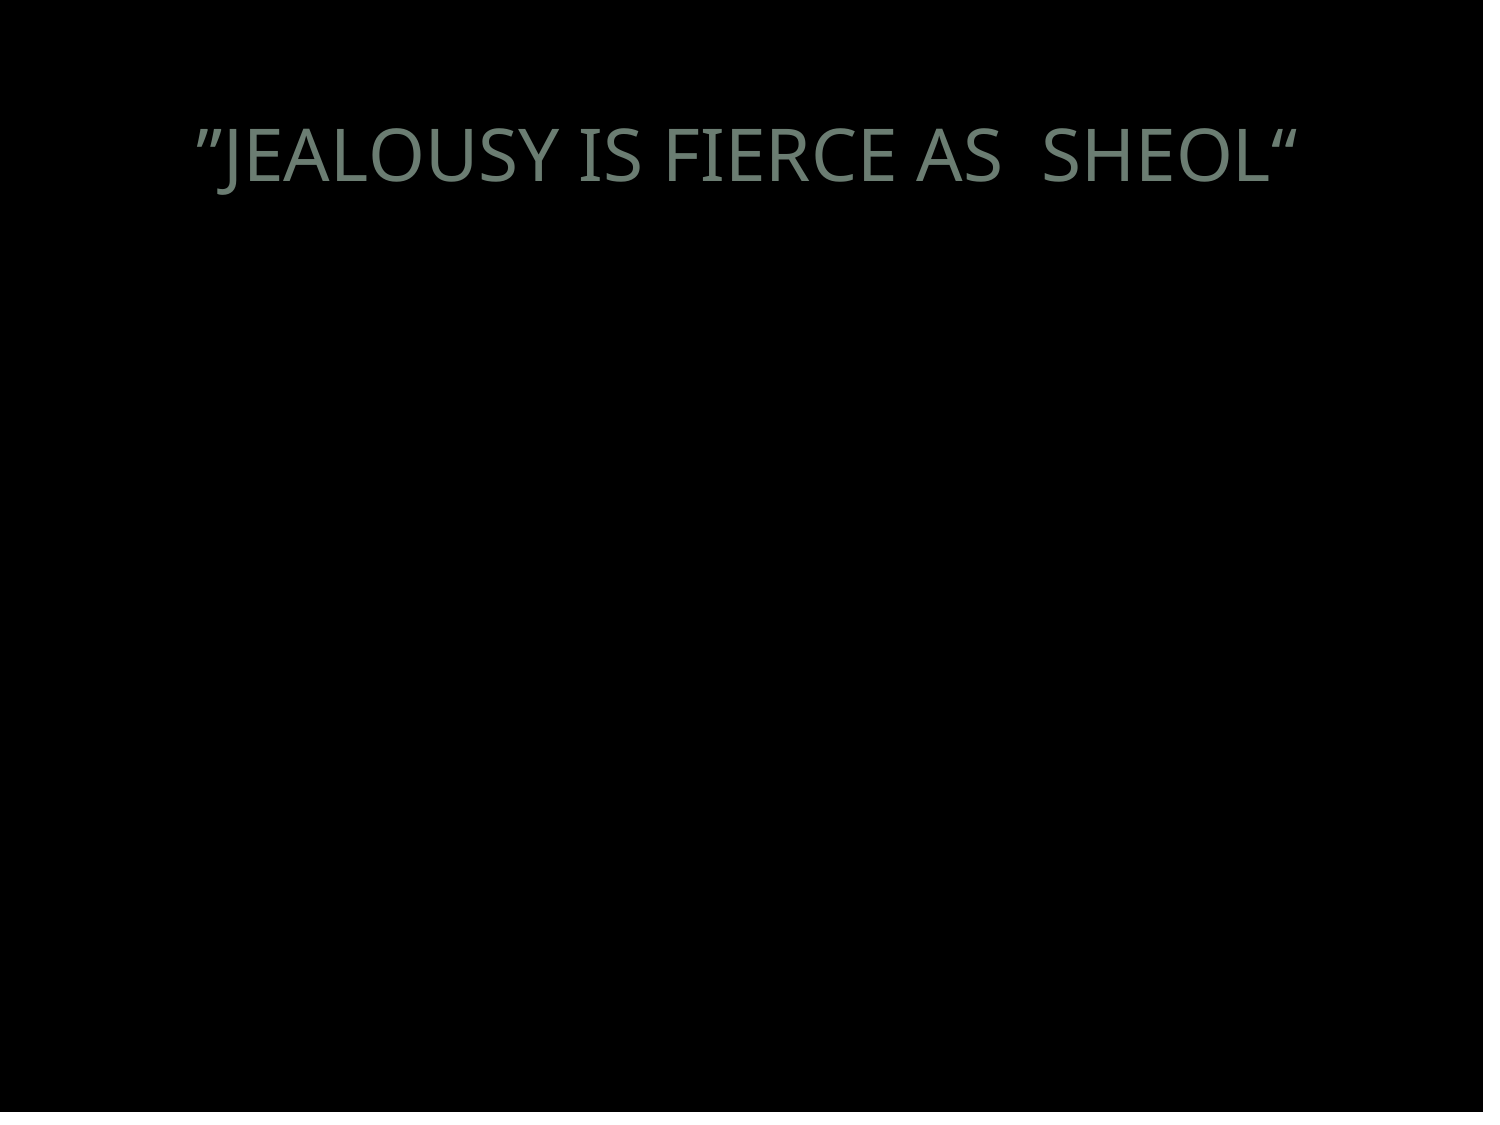

“JEALOUSY IS FIERCE AS SHEOL”
| | |
| --- | --- |